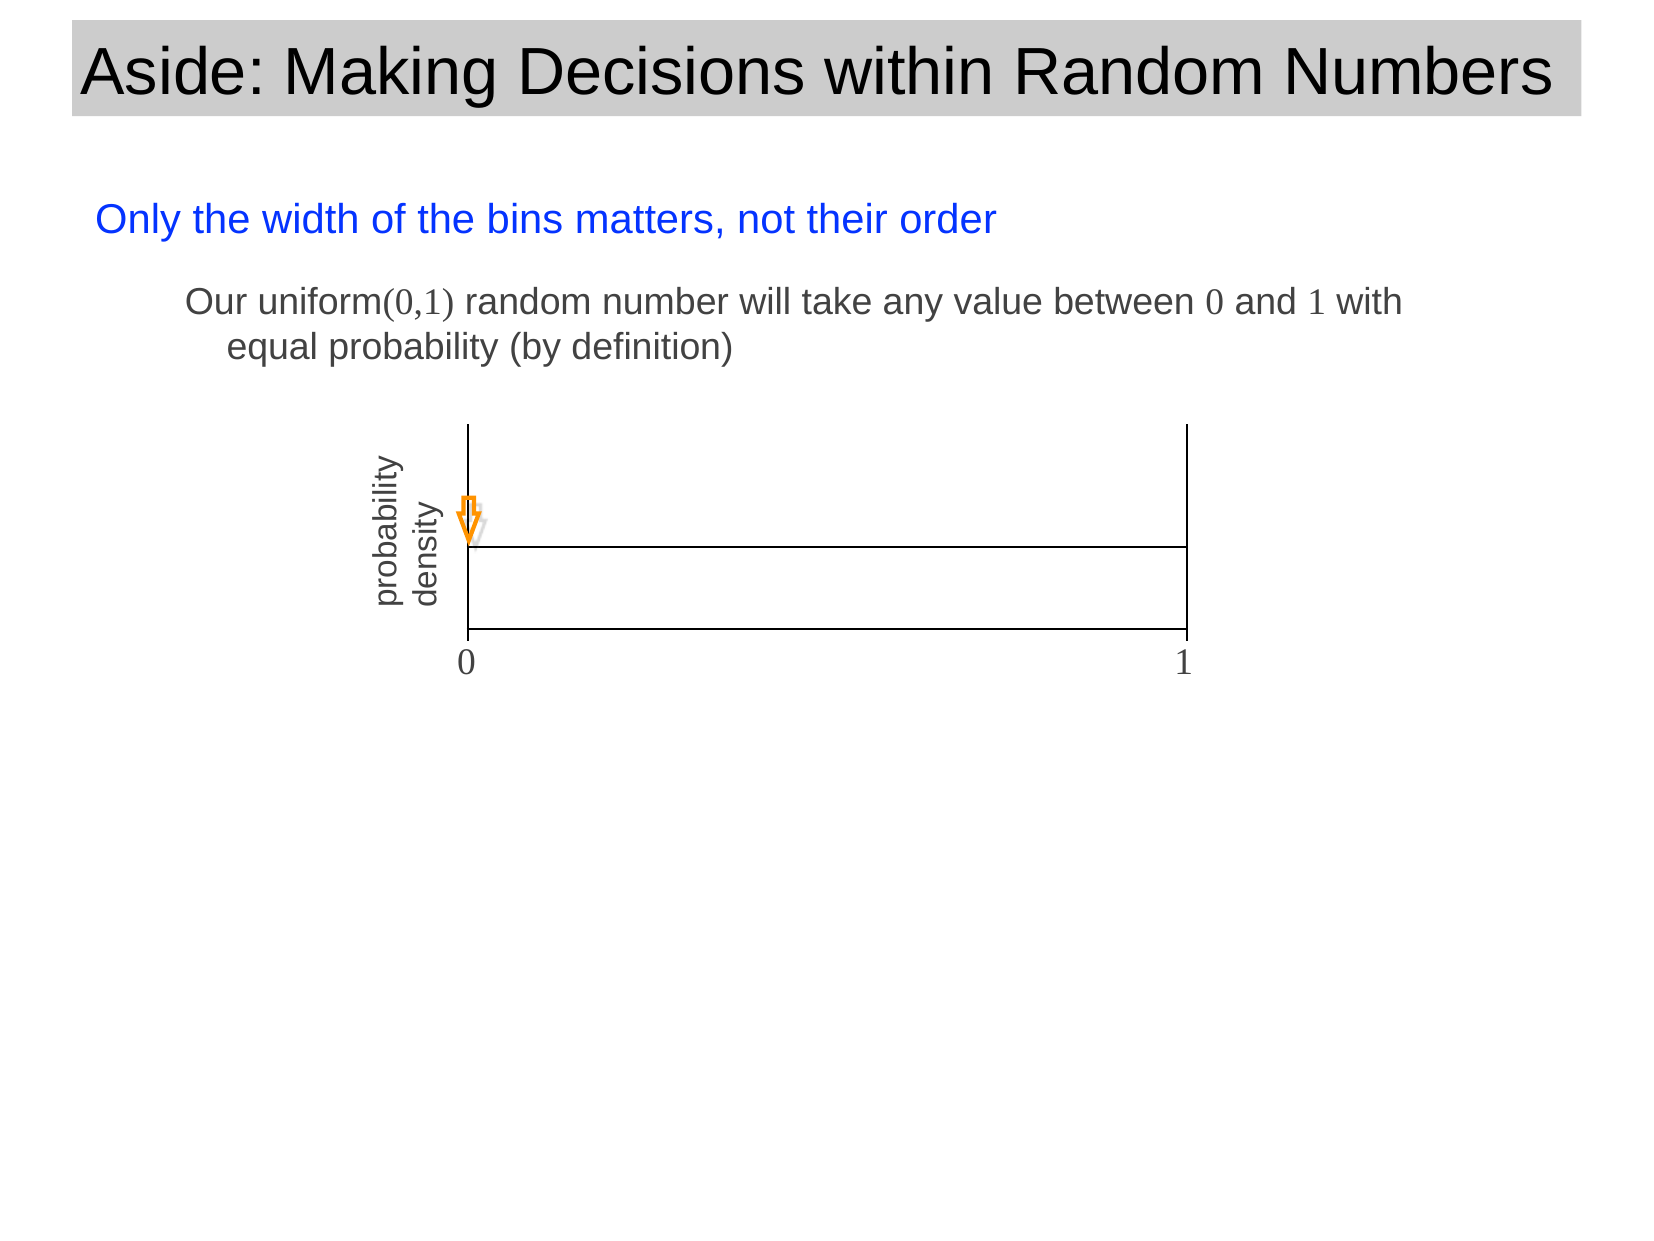

Aside: Making Decisions within Random Numbers
Only the width of the bins matters, not their order
Our uniform(0,1) random number will take any value between 0 and 1 with
 equal probability (by definition)
probability
density
0
1